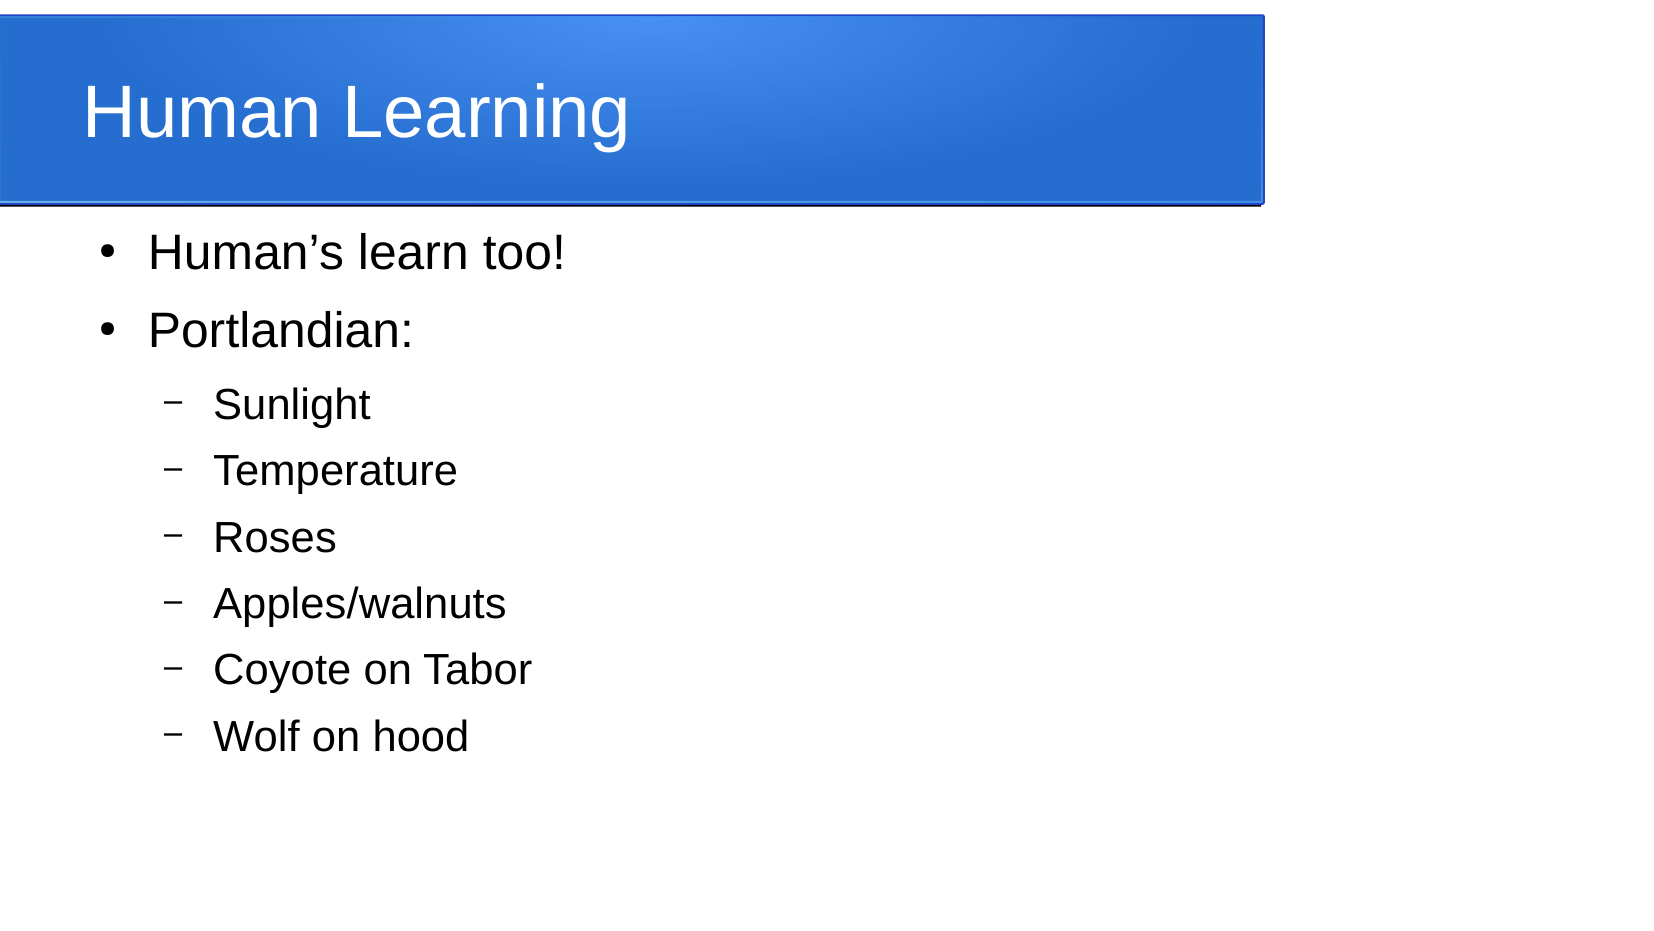

# Human Learning
Human’s learn too!
Portlandian:
Sunlight
Temperature
Roses
Apples/walnuts
Coyote on Tabor
Wolf on hood